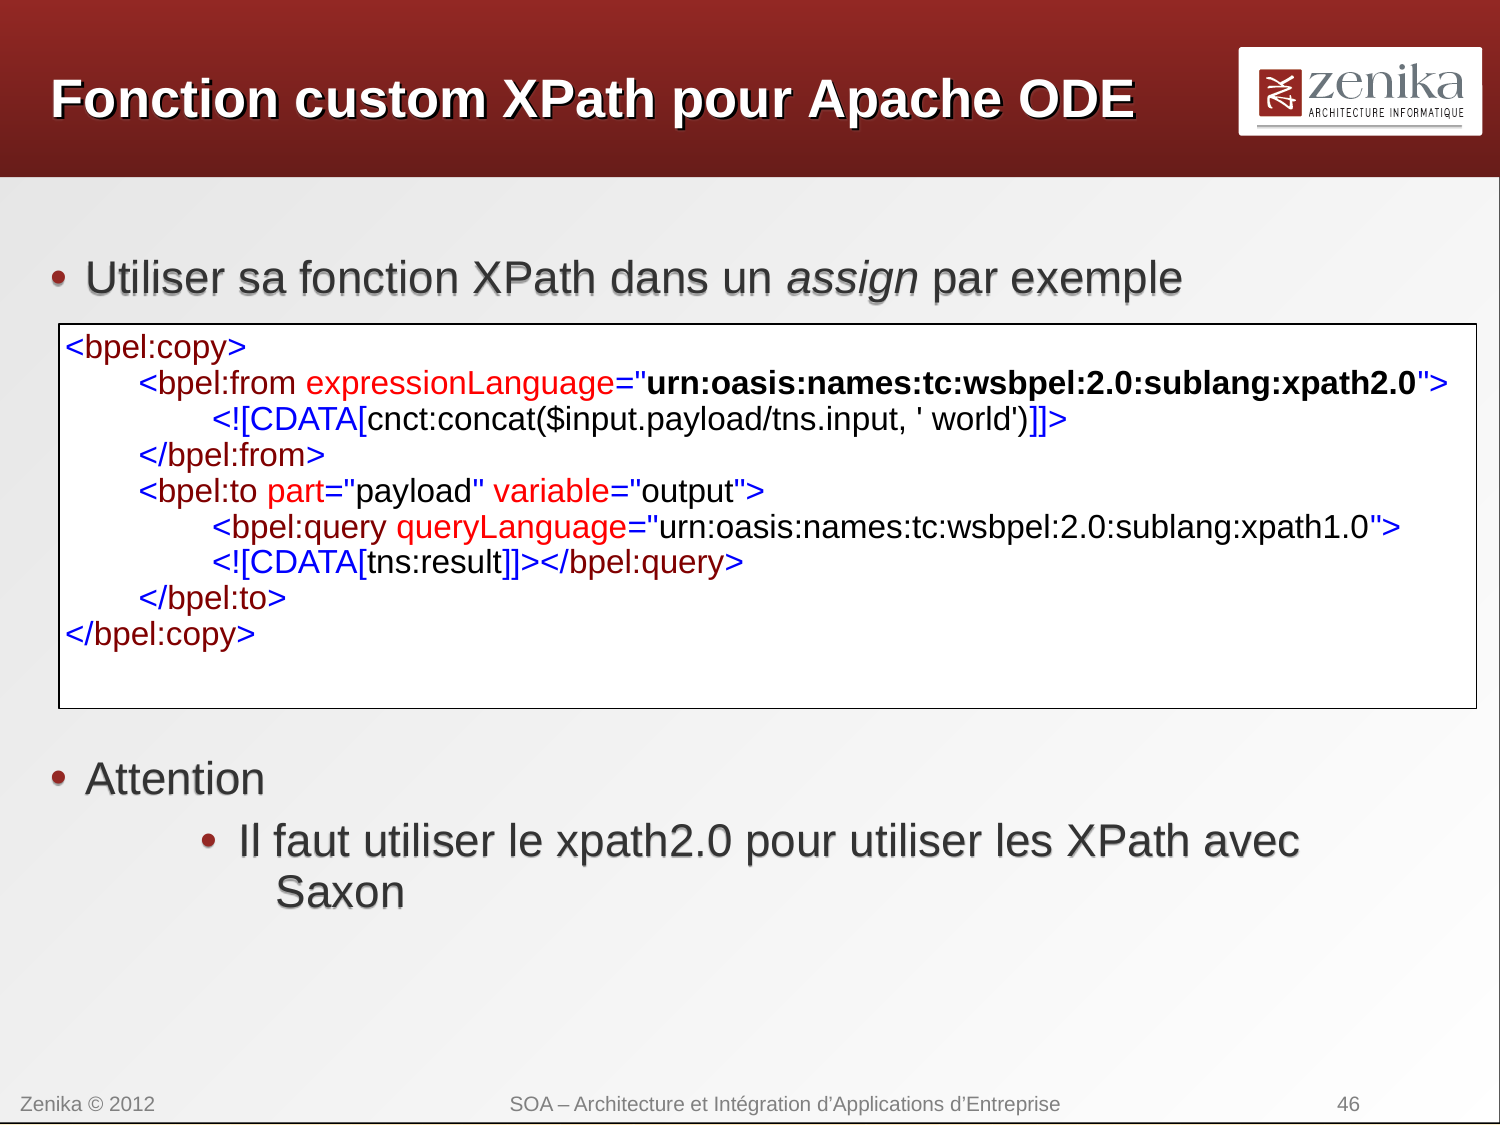

# Fonction custom XPath pour Apache ODE
Utiliser sa fonction XPath dans un assign par exemple
Attention
Il faut utiliser le xpath2.0 pour utiliser les XPath avec Saxon
<bpel:copy>
	<bpel:from expressionLanguage="urn:oasis:names:tc:wsbpel:2.0:sublang:xpath2.0">
		<![CDATA[cnct:concat($input.payload/tns.input, ' world')]]>
	</bpel:from>
	<bpel:to part="payload" variable="output">
		<bpel:query queryLanguage="urn:oasis:names:tc:wsbpel:2.0:sublang:xpath1.0">
		<![CDATA[tns:result]]></bpel:query>
	</bpel:to>
</bpel:copy>